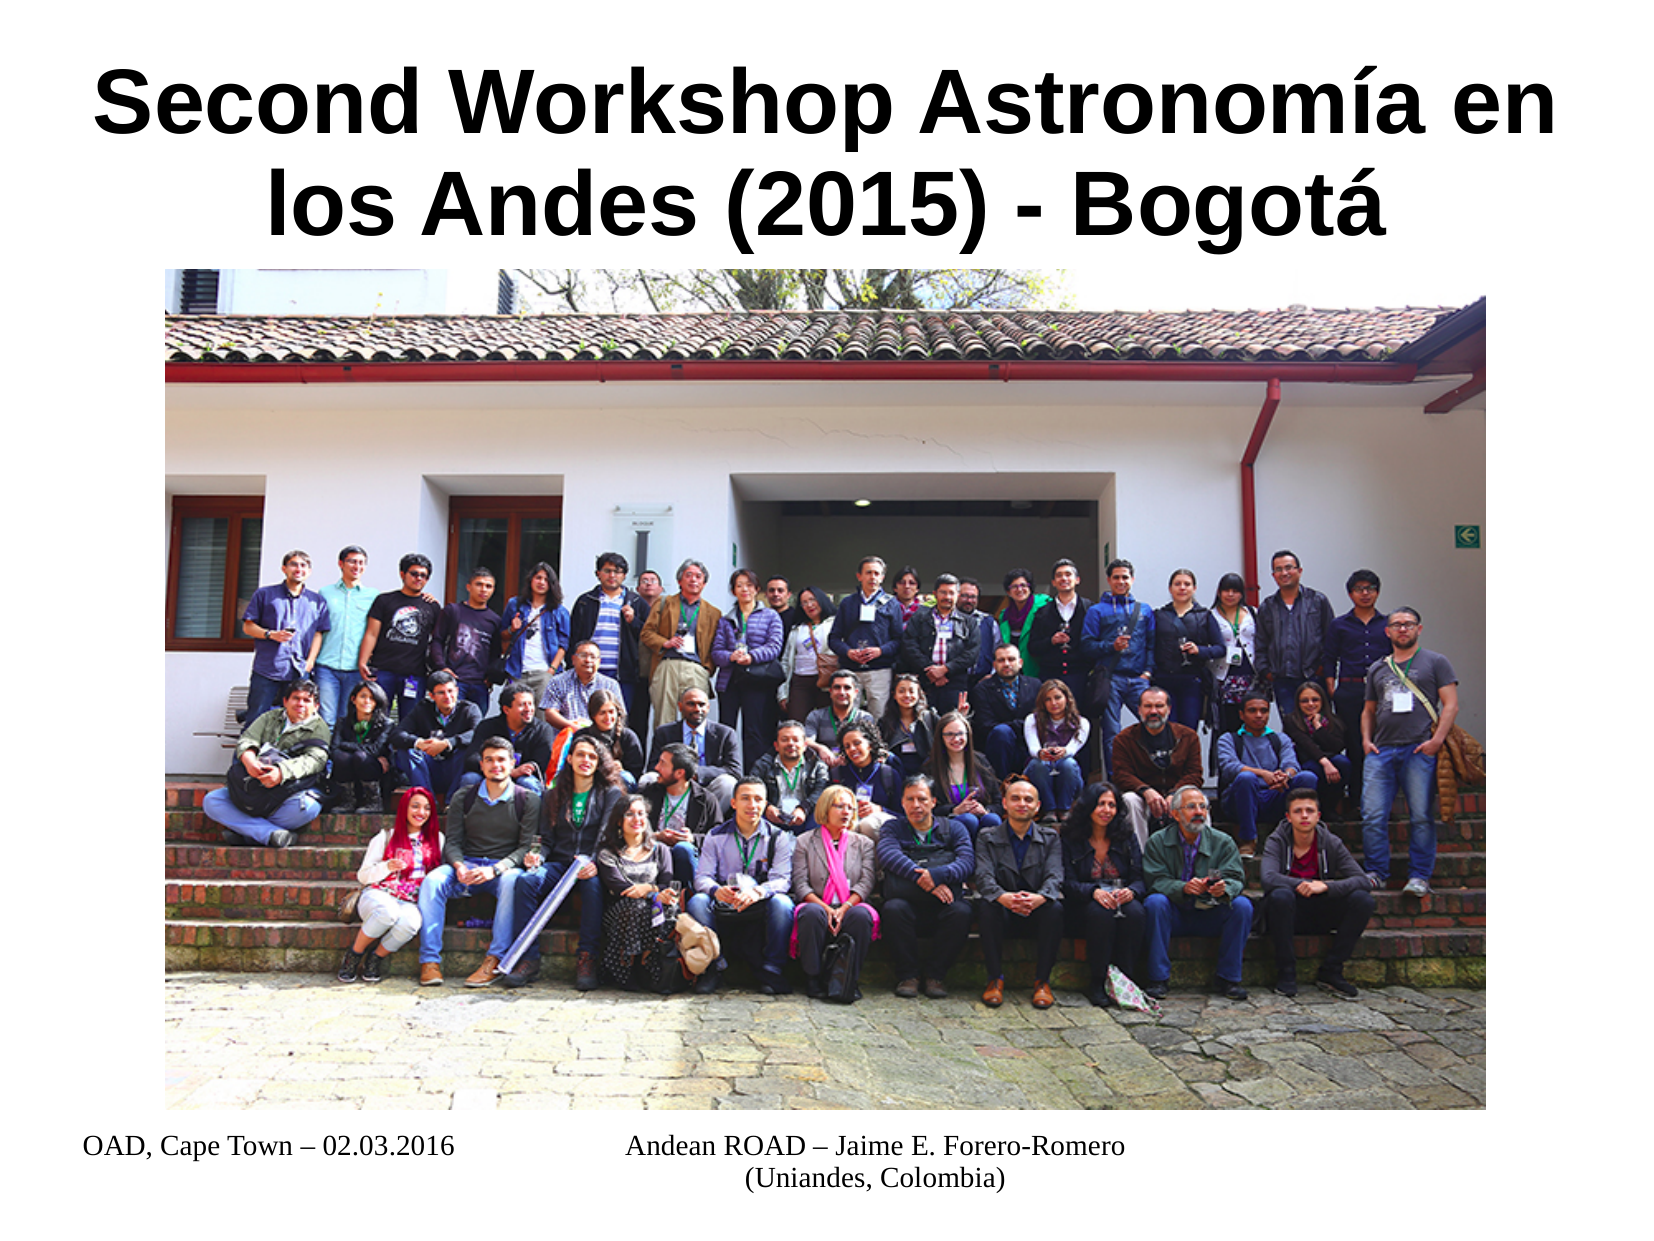

# Second Workshop Astronomía en los Andes (2015) - Bogotá